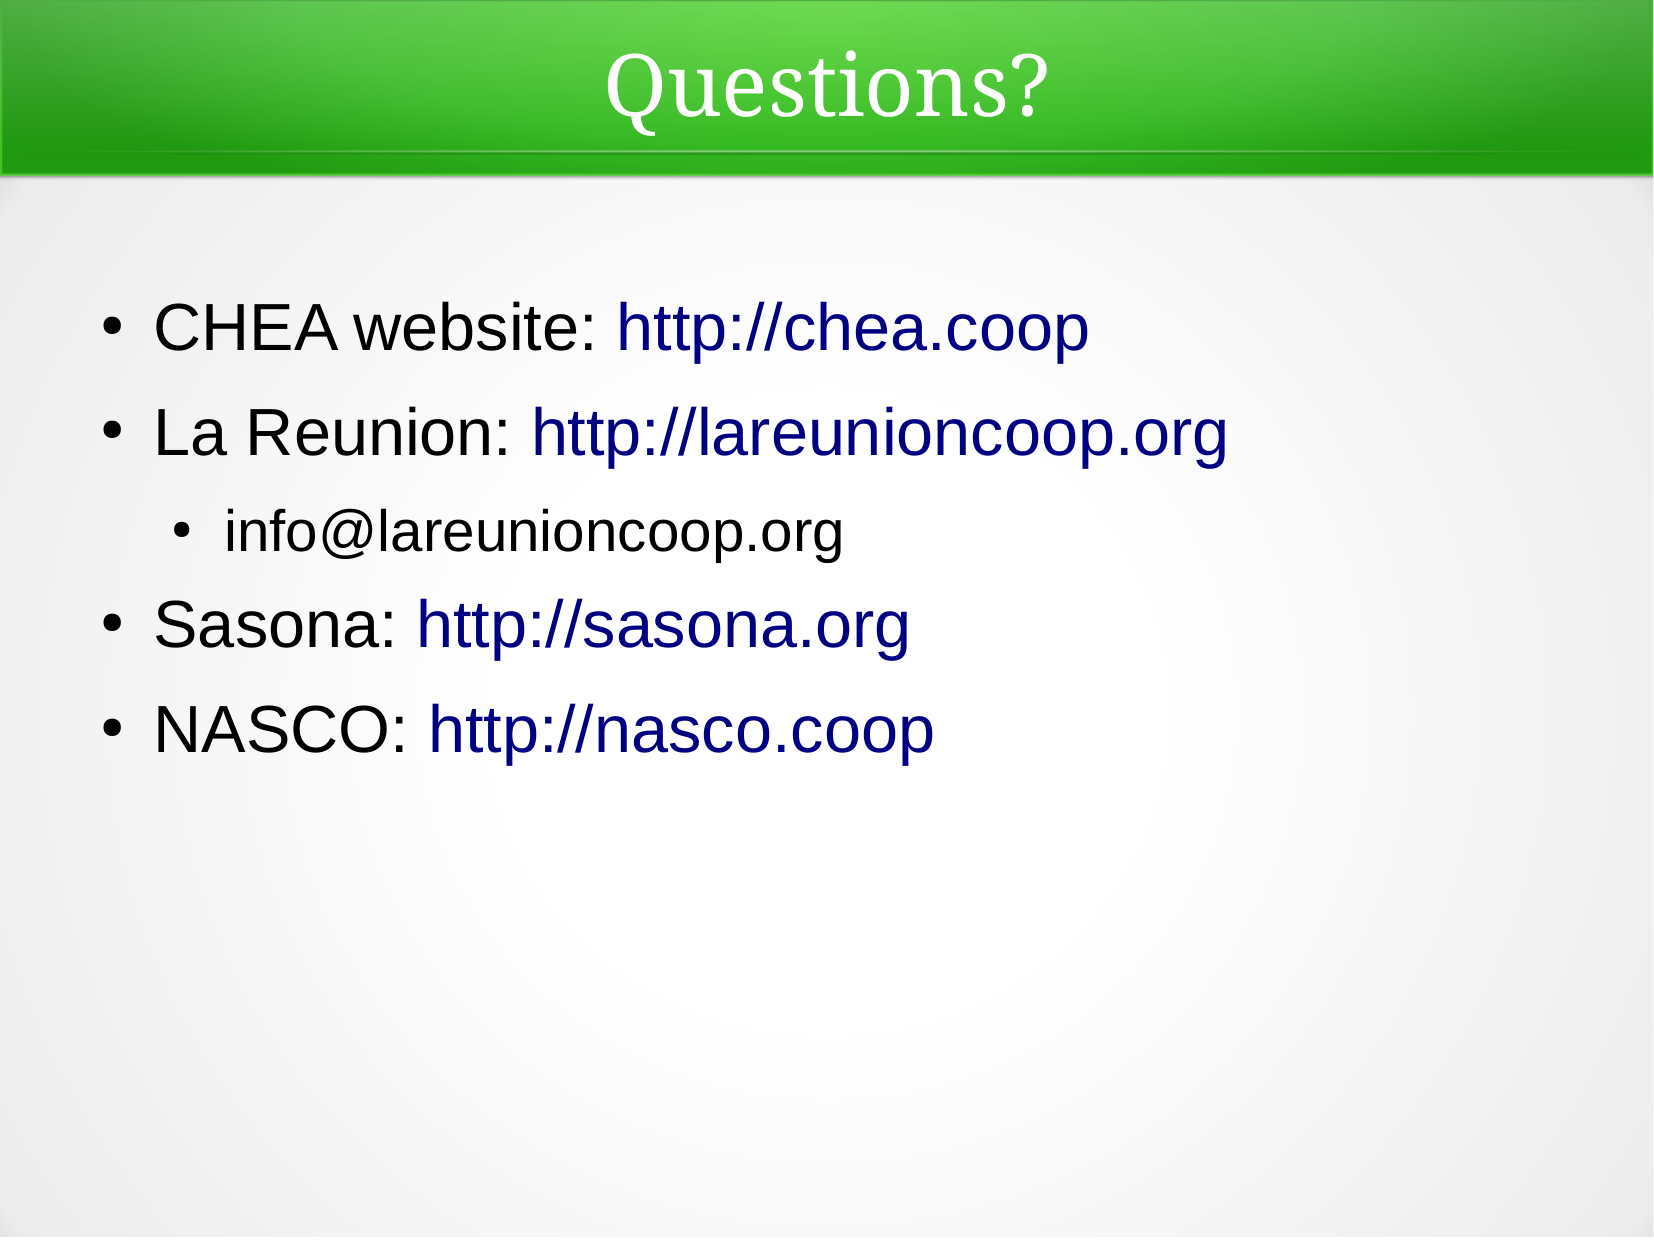

# Questions?
CHEA website: http://chea.coop
La Reunion: http://lareunioncoop.org
info@lareunioncoop.org
Sasona: http://sasona.org
NASCO: http://nasco.coop